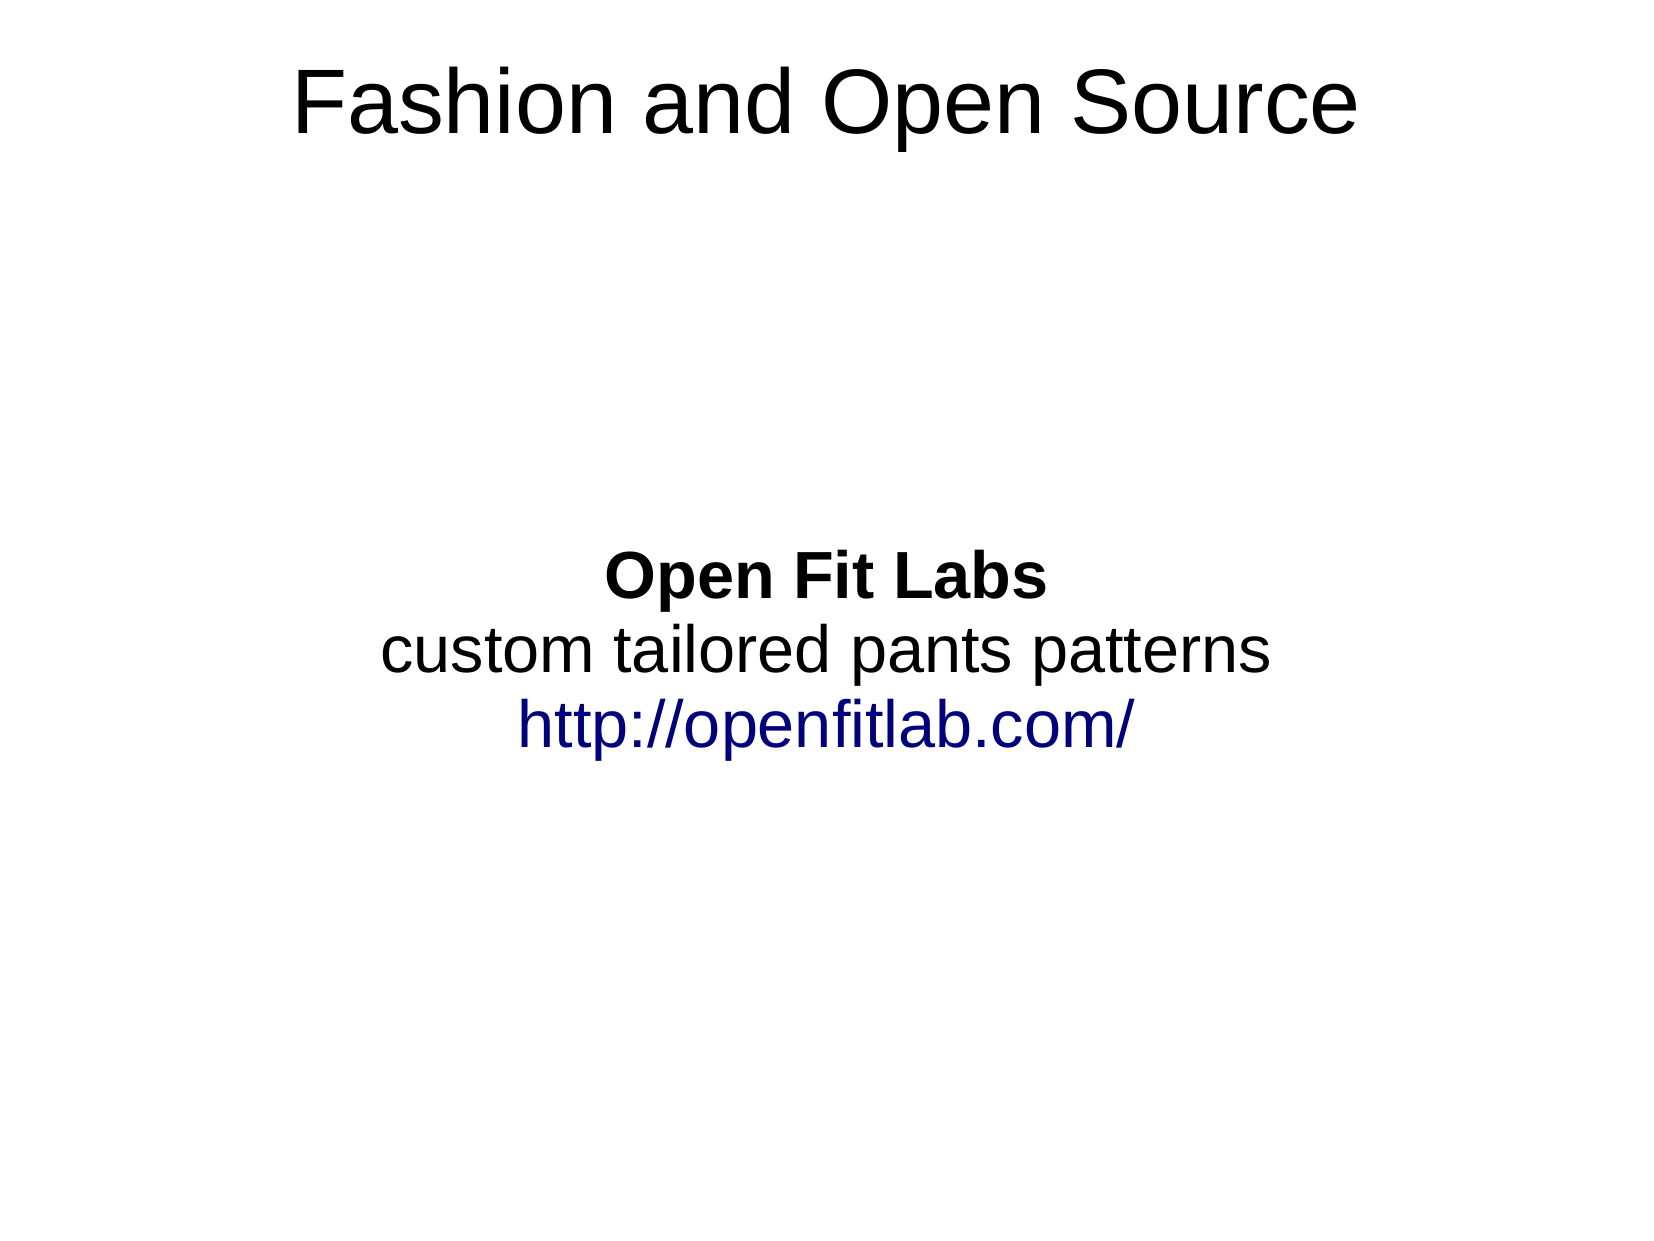

# Fashion and Open Source
Open Fit Labs
custom tailored pants patterns
http://openfitlab.com/